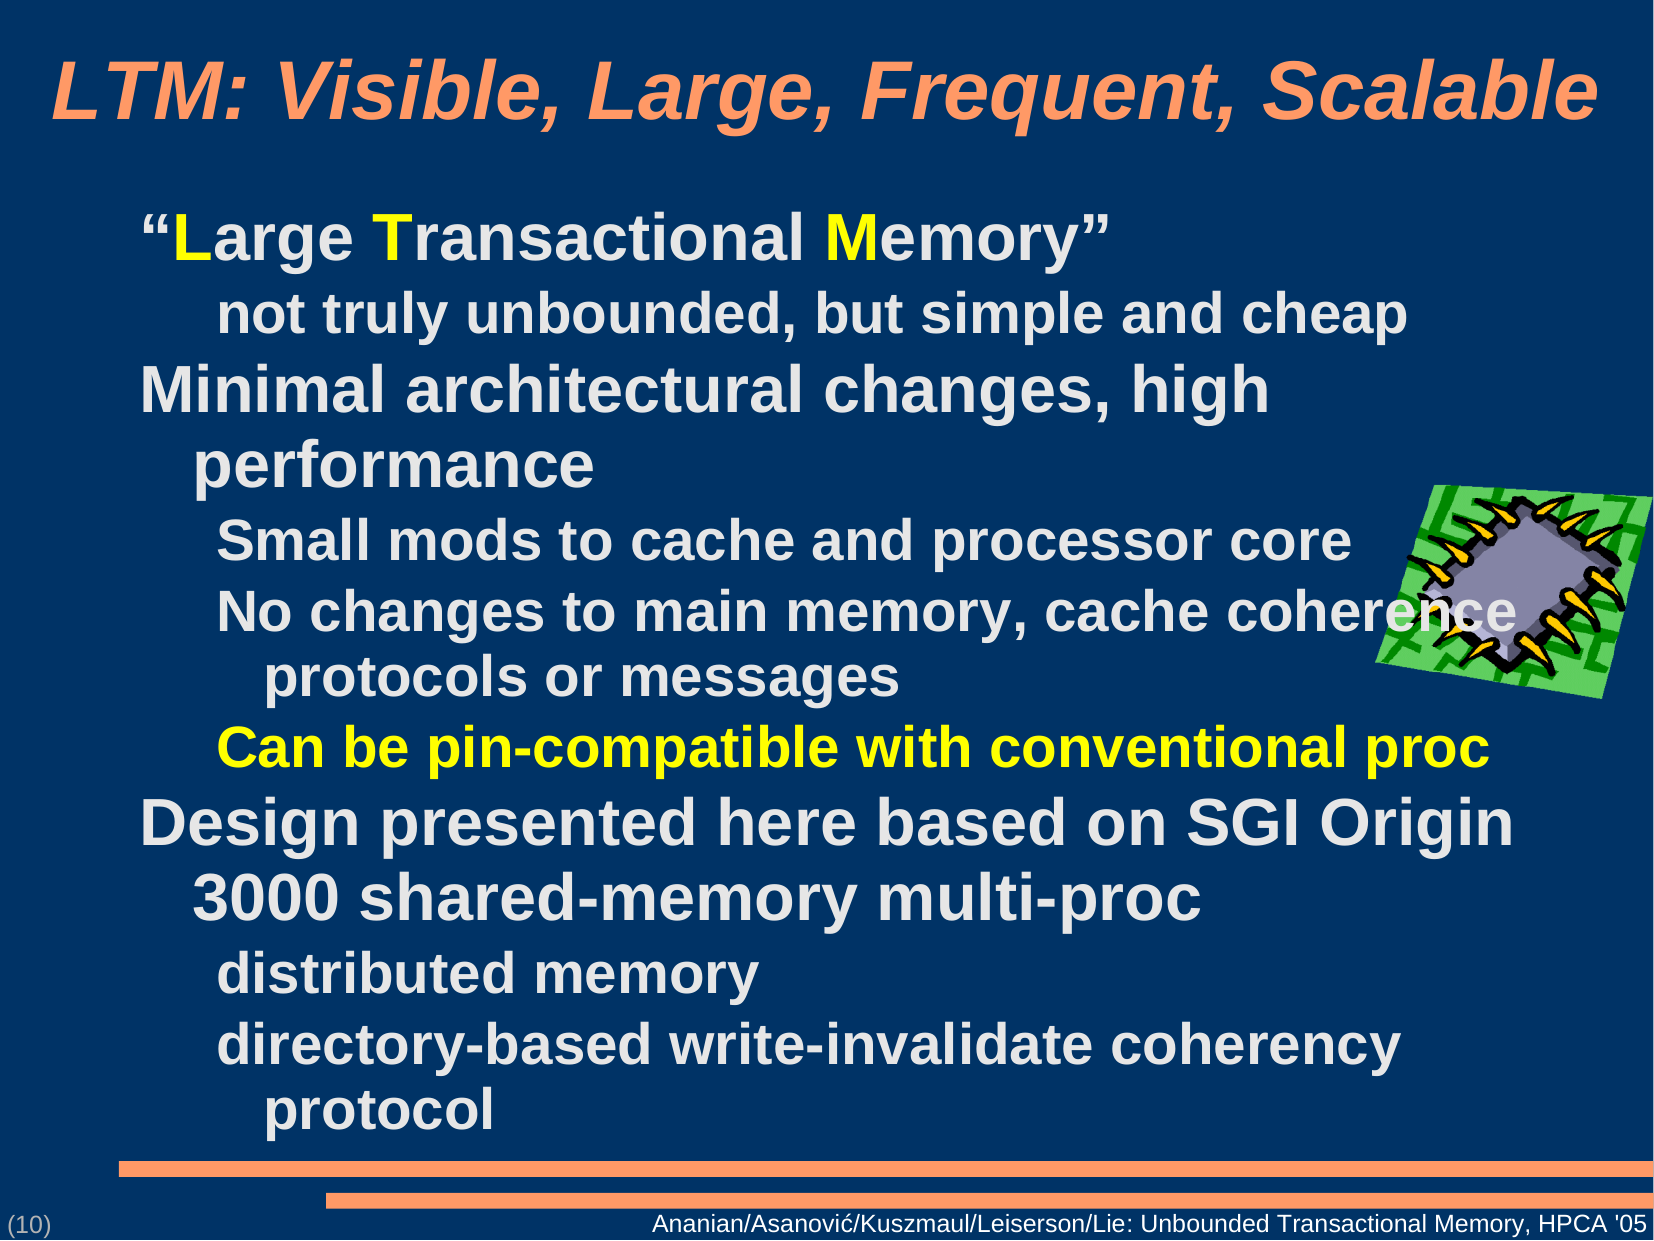

# LTM: Visible, Large, Frequent, Scalable
“Large Transactional Memory”
not truly unbounded, but simple and cheap
Minimal architectural changes, high performance
Small mods to cache and processor core
No changes to main memory, cache coherence protocols or messages
Can be pin-compatible with conventional proc
Design presented here based on SGI Origin 3000 shared-memory multi-proc
distributed memory
directory-based write-invalidate coherency protocol